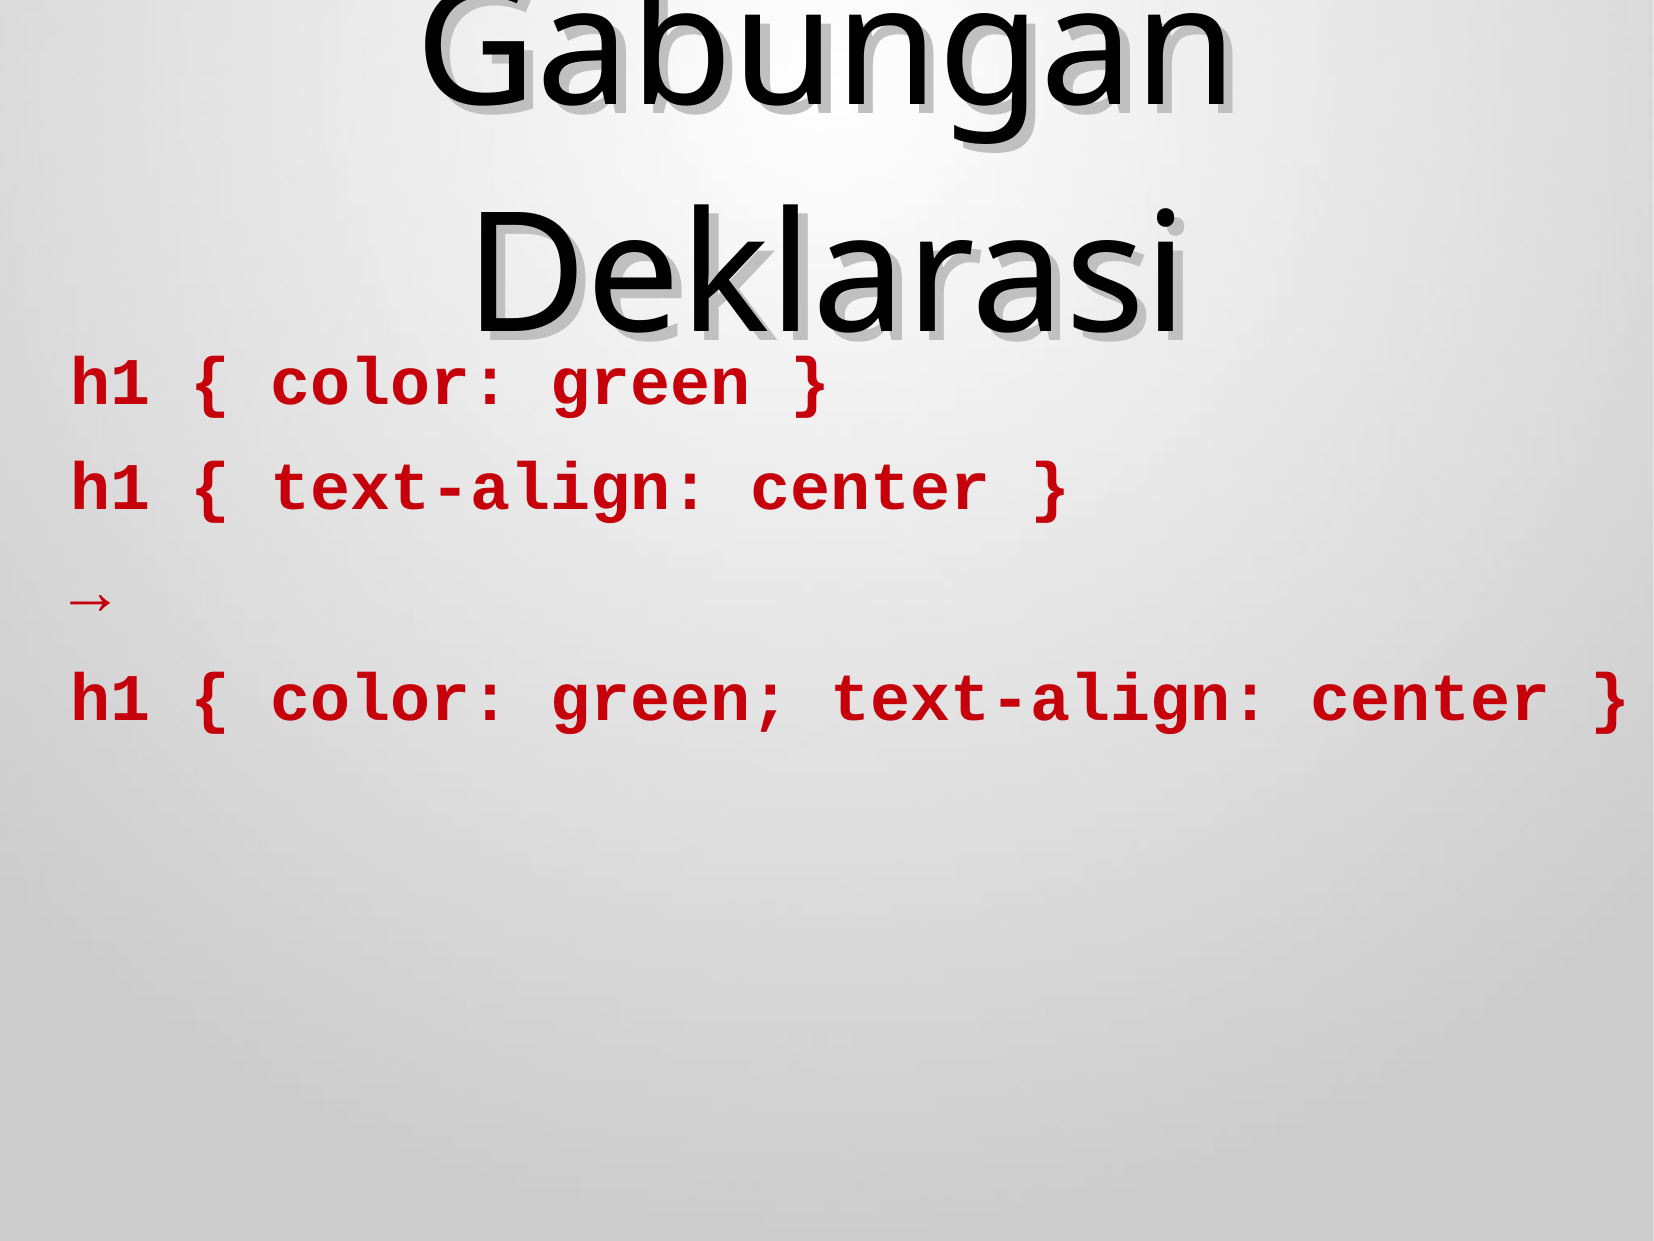

# Gabungan Deklarasi
h1 { color: green }
h1 { text-align: center }
→
h1 { color: green; text-align: center }